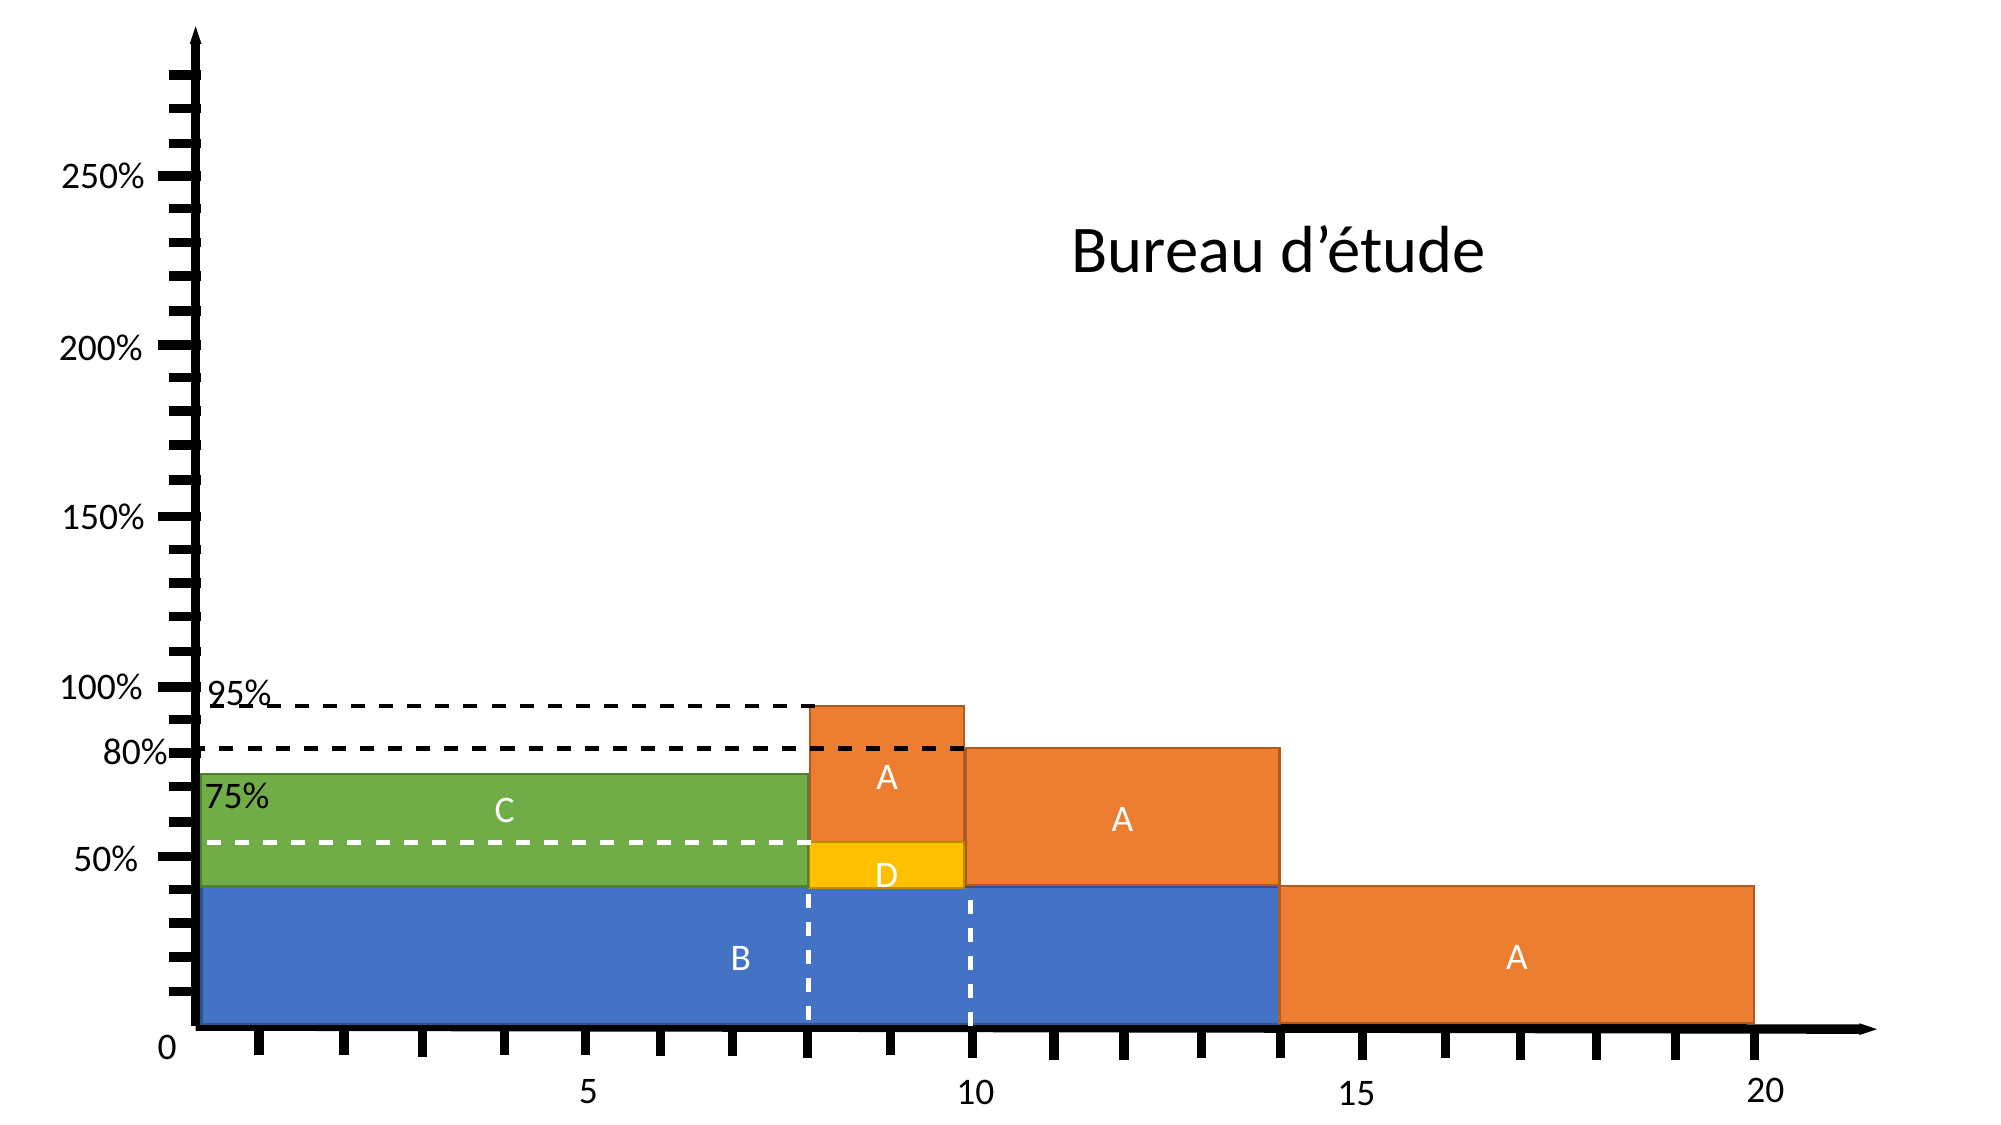

250%
Bureau d’étude
200%
150%
100%
95%
A
80%
A
75%
C
50%
D
A
B
0
20
5
10
15